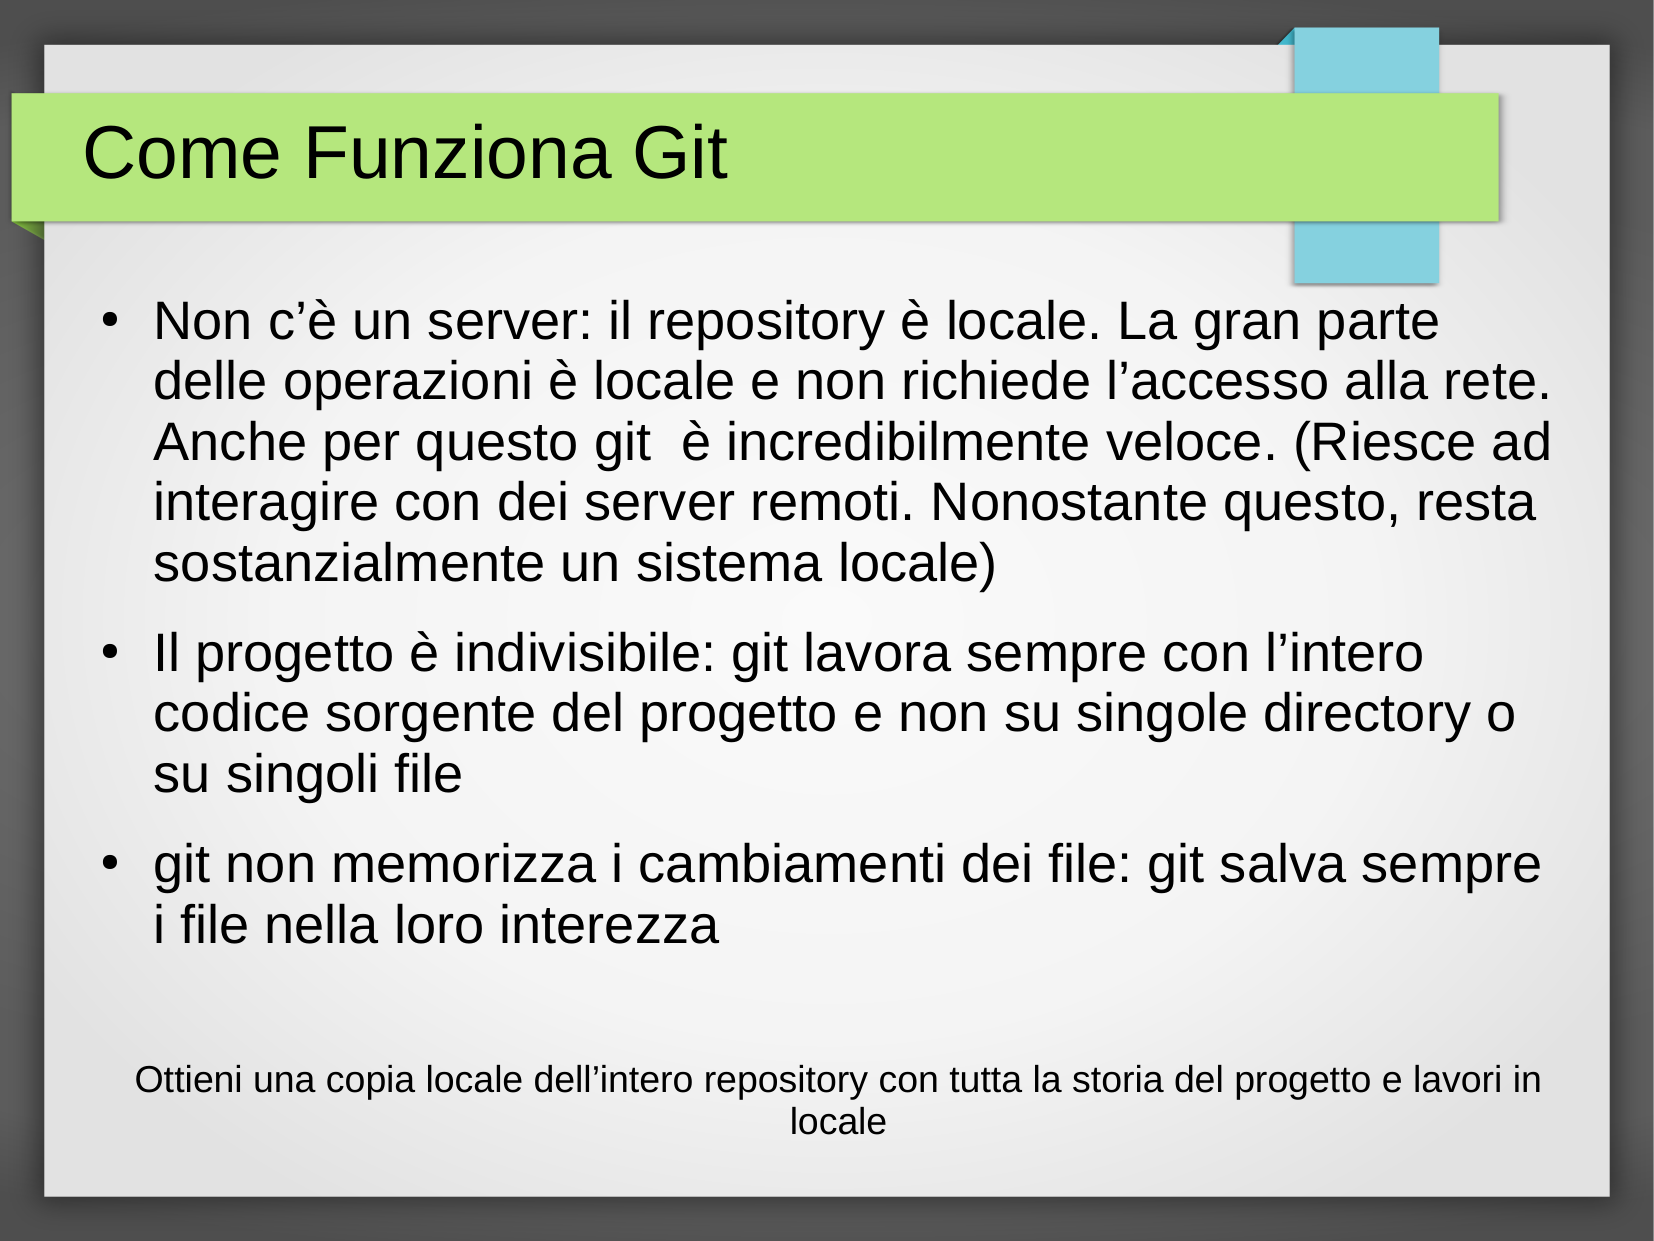

# Come Funziona Git
Non c’è un server: il repository è locale. La gran parte delle operazioni è locale e non richiede l’accesso alla rete. Anche per questo git è incredibilmente veloce. (Riesce ad interagire con dei server remoti. Nonostante questo, resta sostanzialmente un sistema locale)
Il progetto è indivisibile: git lavora sempre con l’intero codice sorgente del progetto e non su singole directory o su singoli file
git non memorizza i cambiamenti dei file: git salva sempre i file nella loro interezza
Ottieni una copia locale dell’intero repository con tutta la storia del progetto e lavori in locale